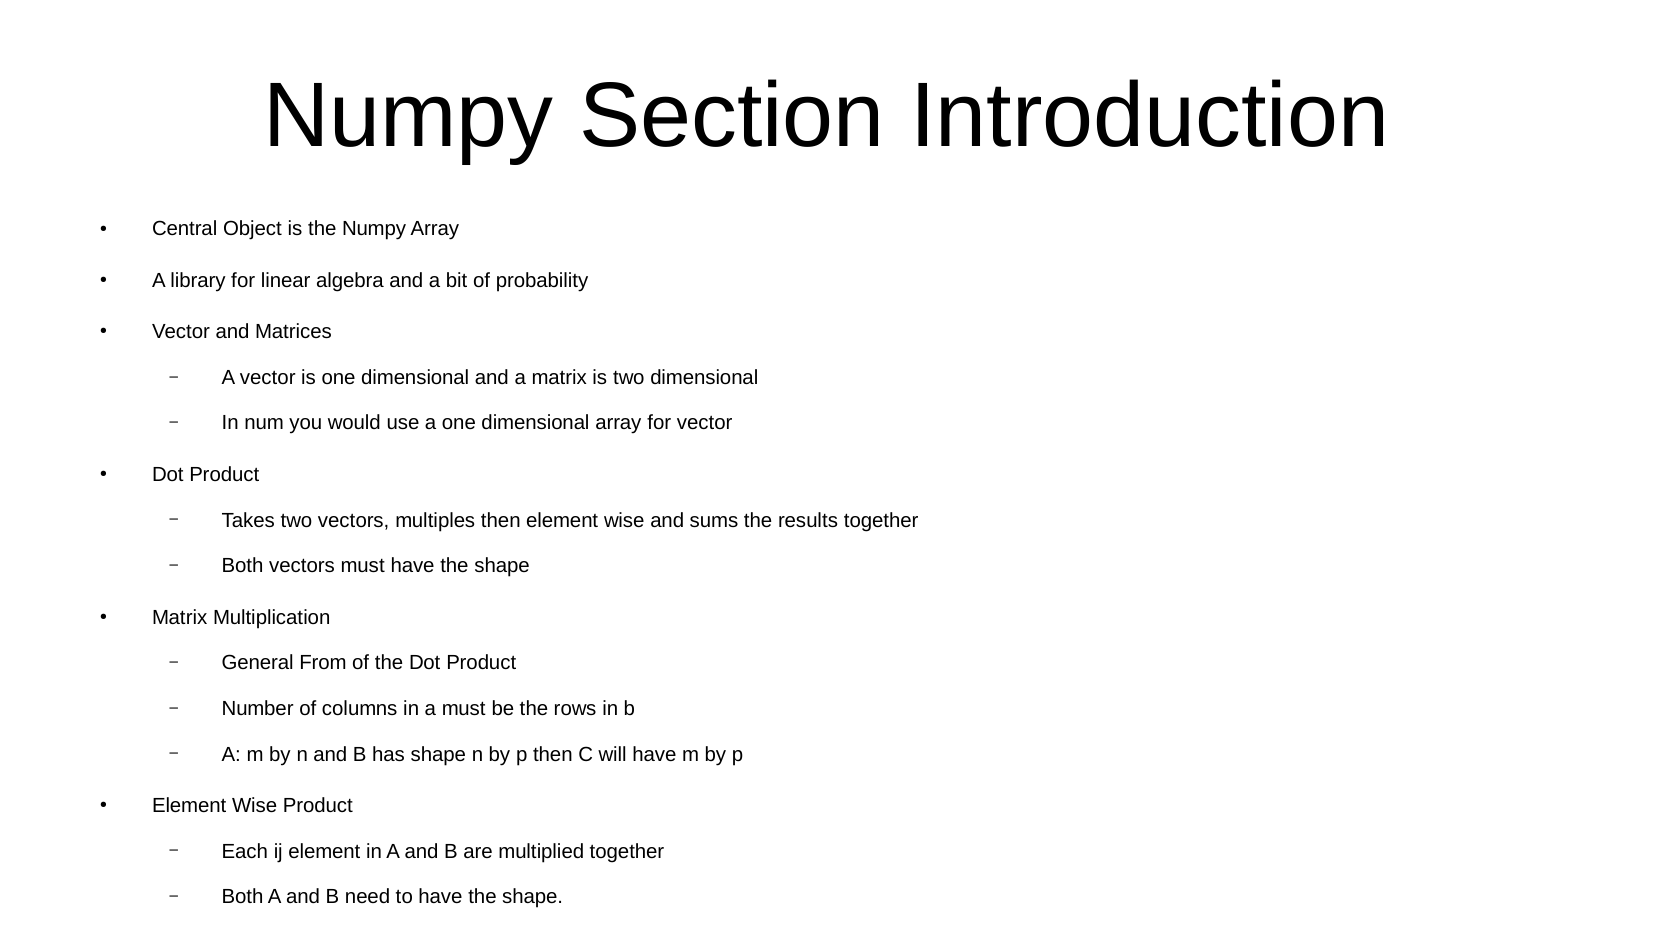

# Numpy Section Introduction
Central Object is the Numpy Array
A library for linear algebra and a bit of probability
Vector and Matrices
A vector is one dimensional and a matrix is two dimensional
In num you would use a one dimensional array for vector
Dot Product
Takes two vectors, multiples then element wise and sums the results together
Both vectors must have the shape
Matrix Multiplication
General From of the Dot Product
Number of columns in a must be the rows in b
A: m by n and B has shape n by p then C will have m by p
Element Wise Product
Each ij element in A and B are multiplied together
Both A and B need to have the shape.